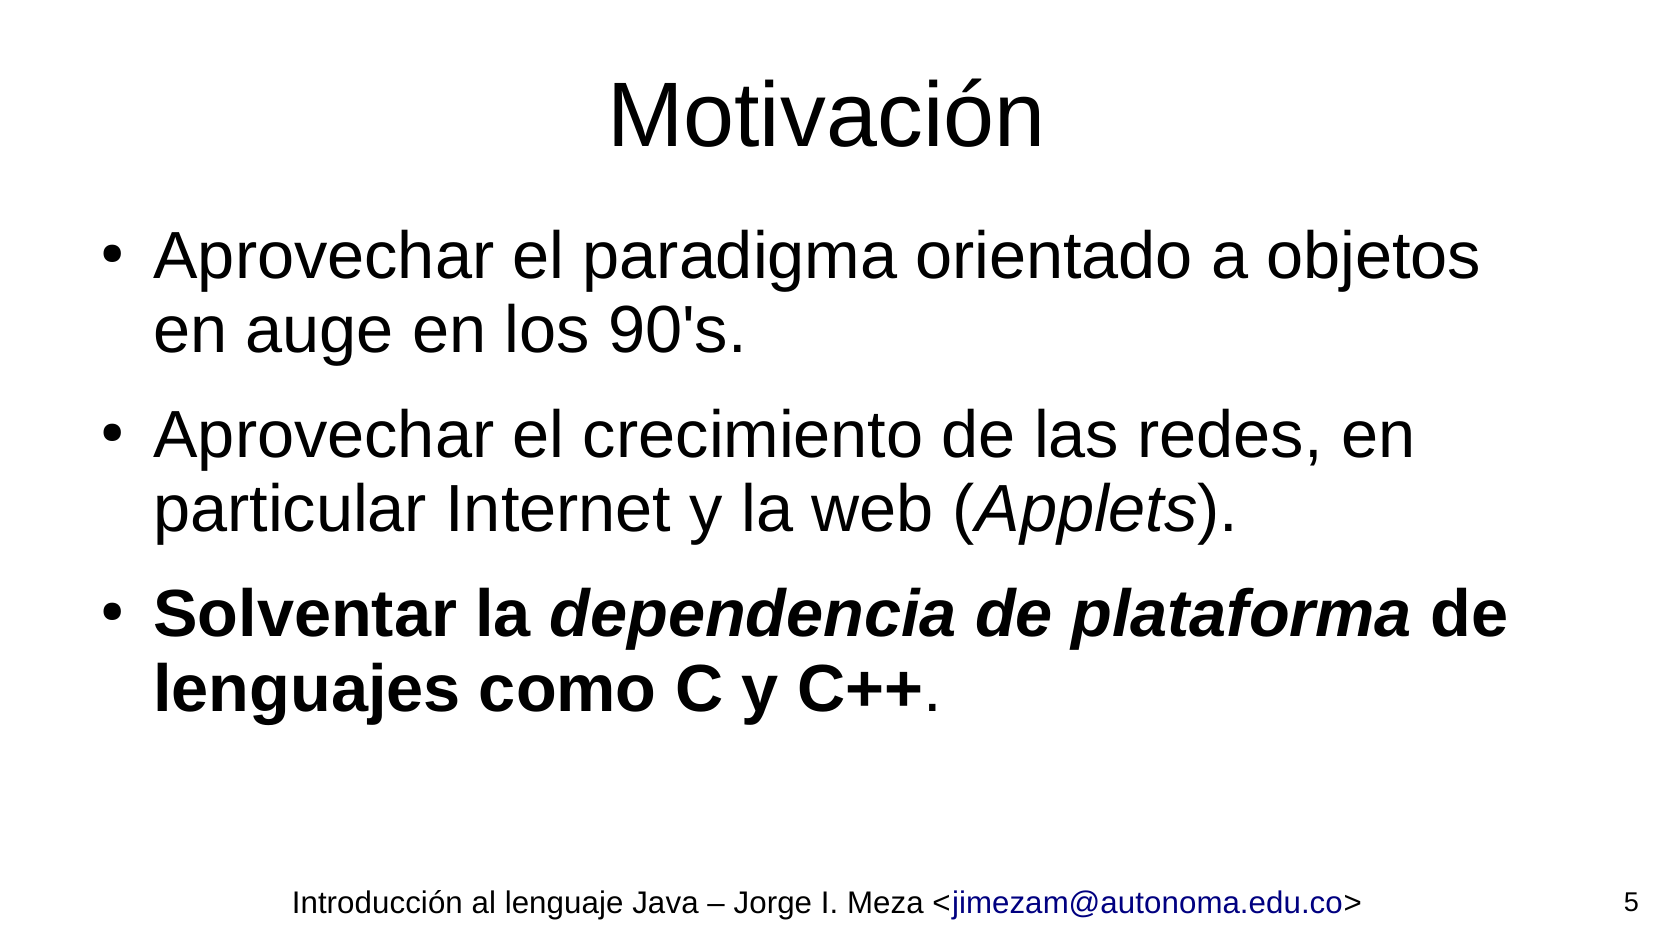

# Motivación
Aprovechar el paradigma orientado a objetos en auge en los 90's.
Aprovechar el crecimiento de las redes, en particular Internet y la web (Applets).
Solventar la dependencia de plataforma de lenguajes como C y C++.